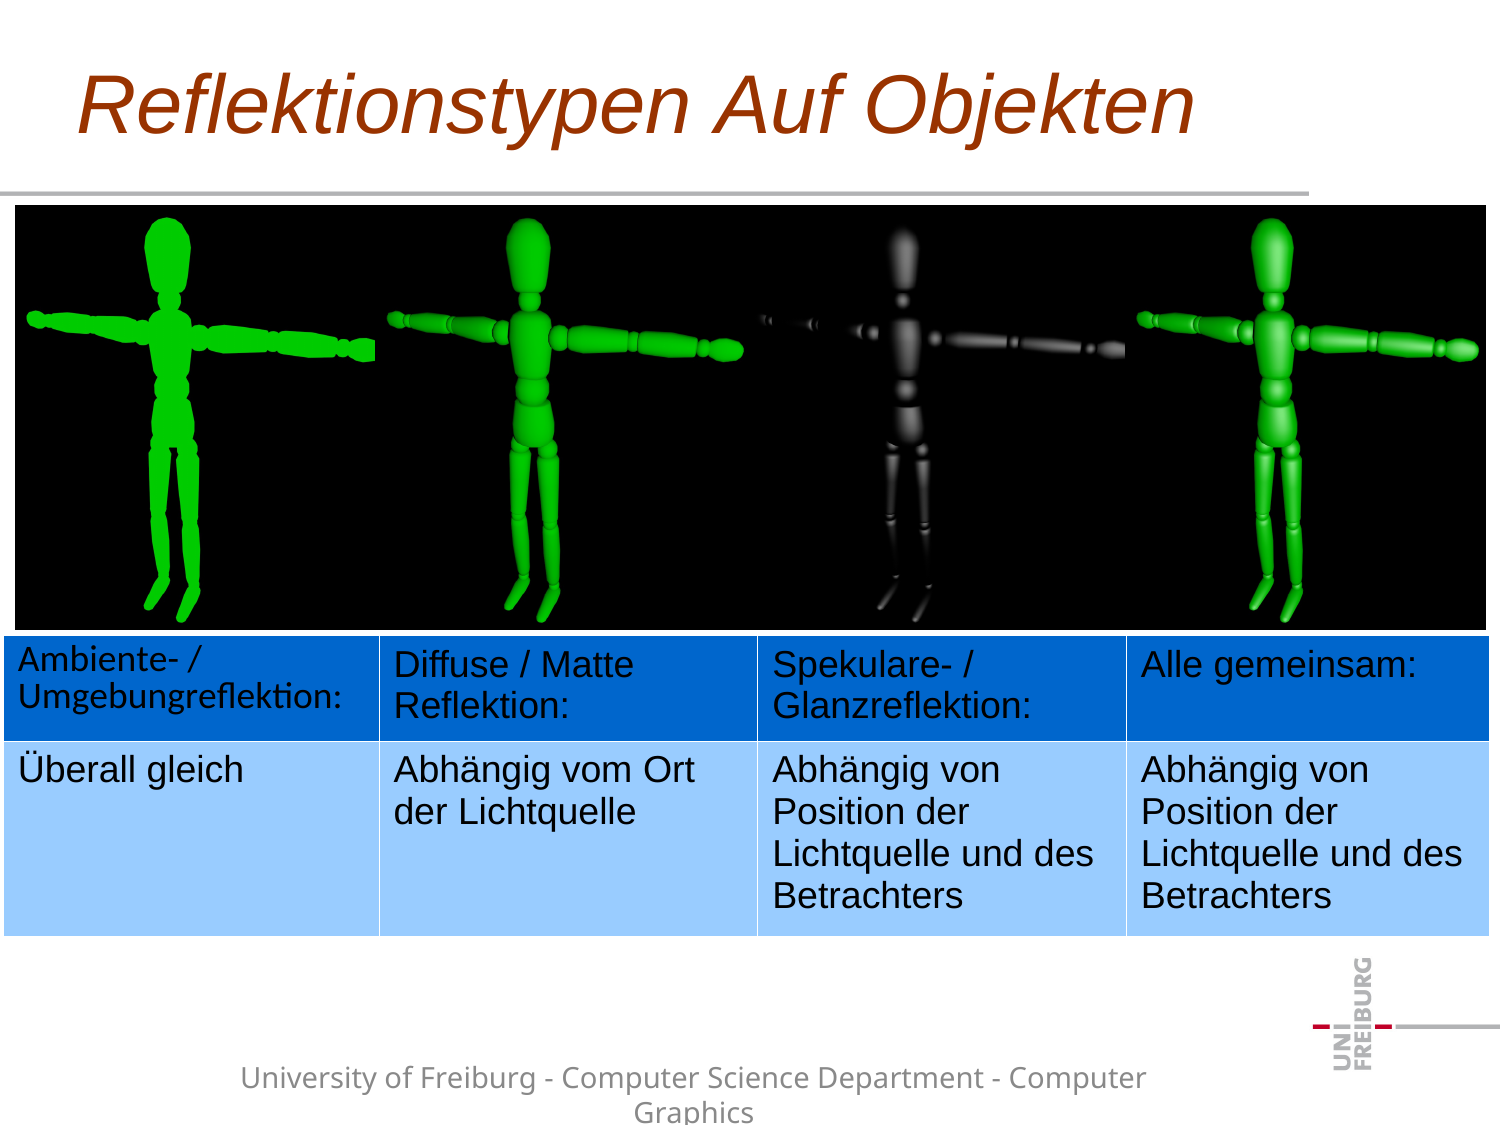

# Reflektionstypen Auf Objekten
| Ambiente- / Umgebungreflektion: | Diffuse / Matte Reflektion: | Spekulare- / Glanzreflektion: | Alle gemeinsam: |
| --- | --- | --- | --- |
| Überall gleich | Abhängig vom Ort der Lichtquelle | Abhängig von Position der Lichtquelle und des Betrachters | Abhängig von Position der Lichtquelle und des Betrachters |
8